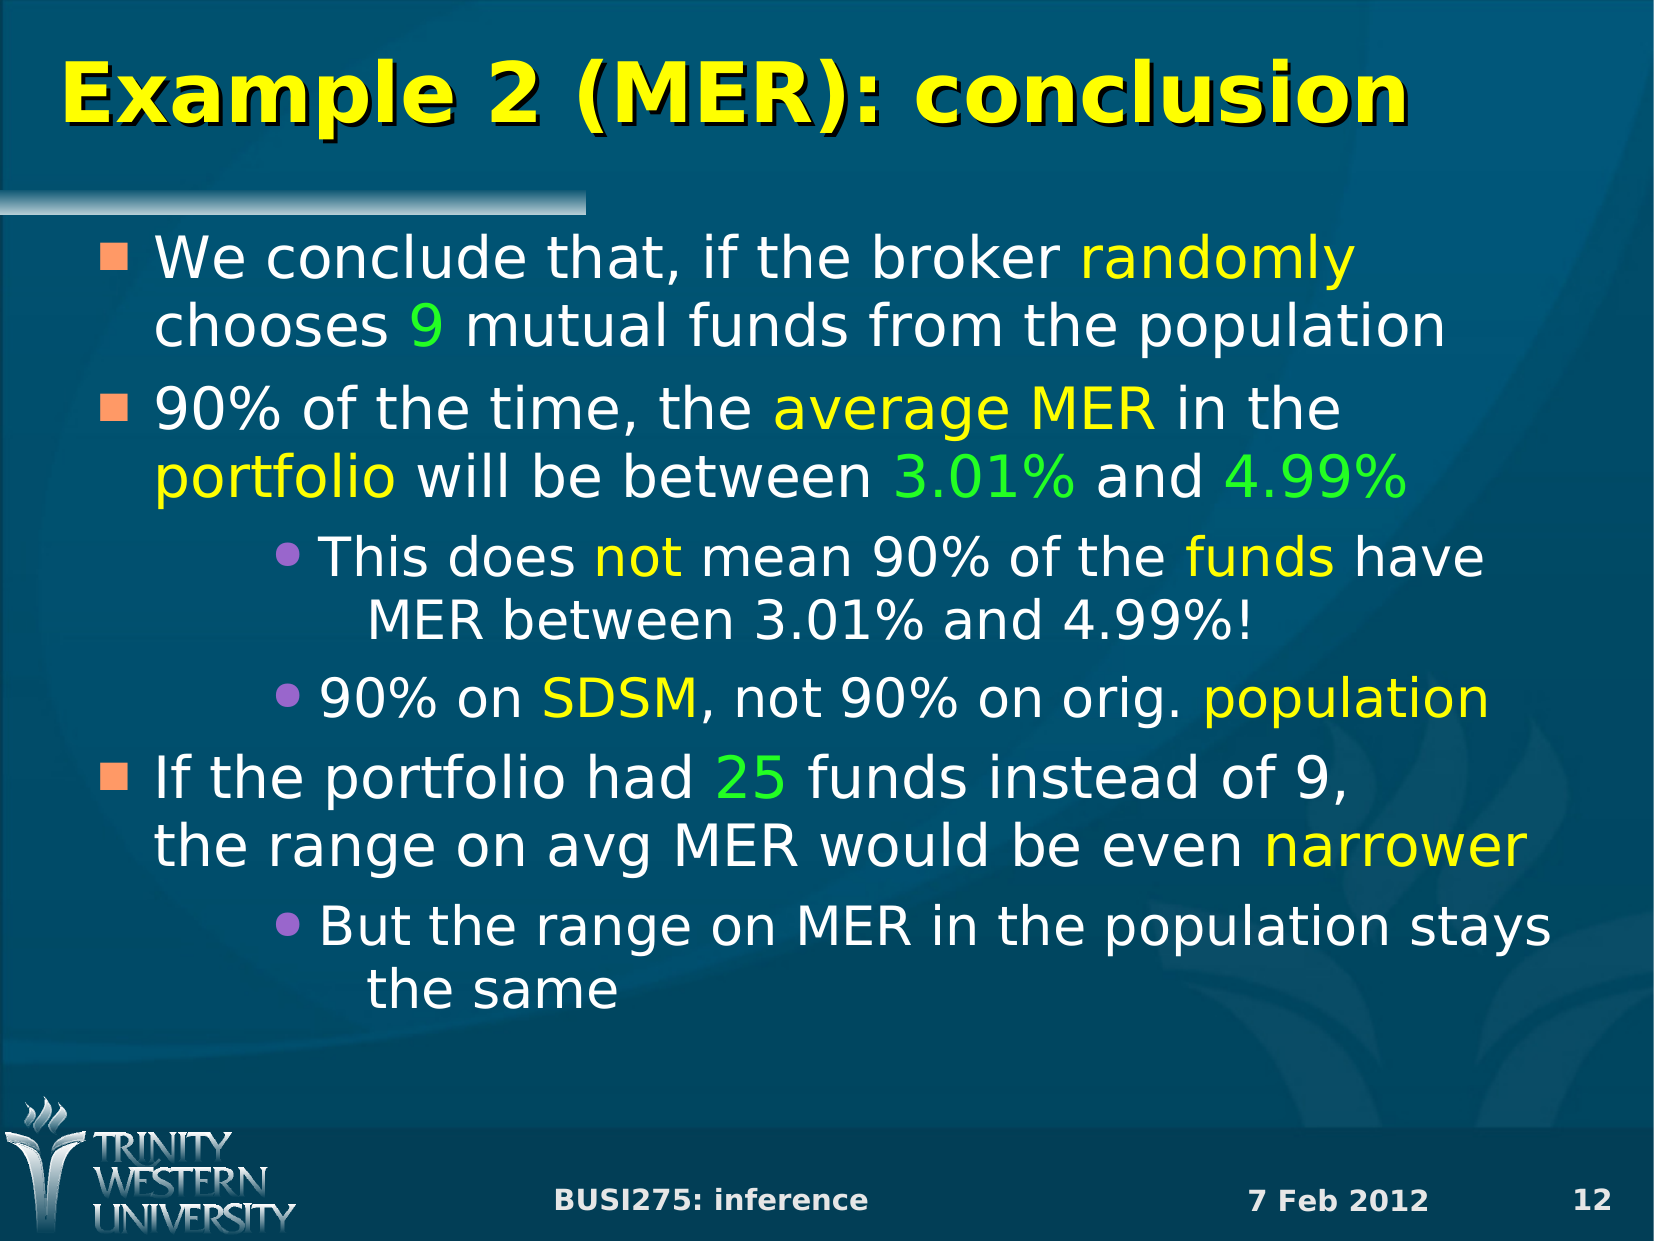

# Example 2 (MER): conclusion
We conclude that, if the broker randomly chooses 9 mutual funds from the population
90% of the time, the average MER in the portfolio will be between 3.01% and 4.99%
This does not mean 90% of the funds have MER between 3.01% and 4.99%!
90% on SDSM, not 90% on orig. population
If the portfolio had 25 funds instead of 9,
the range on avg MER would be even narrower
But the range on MER in the population stays the same
BUSI275: inference
7 Feb 2012
12